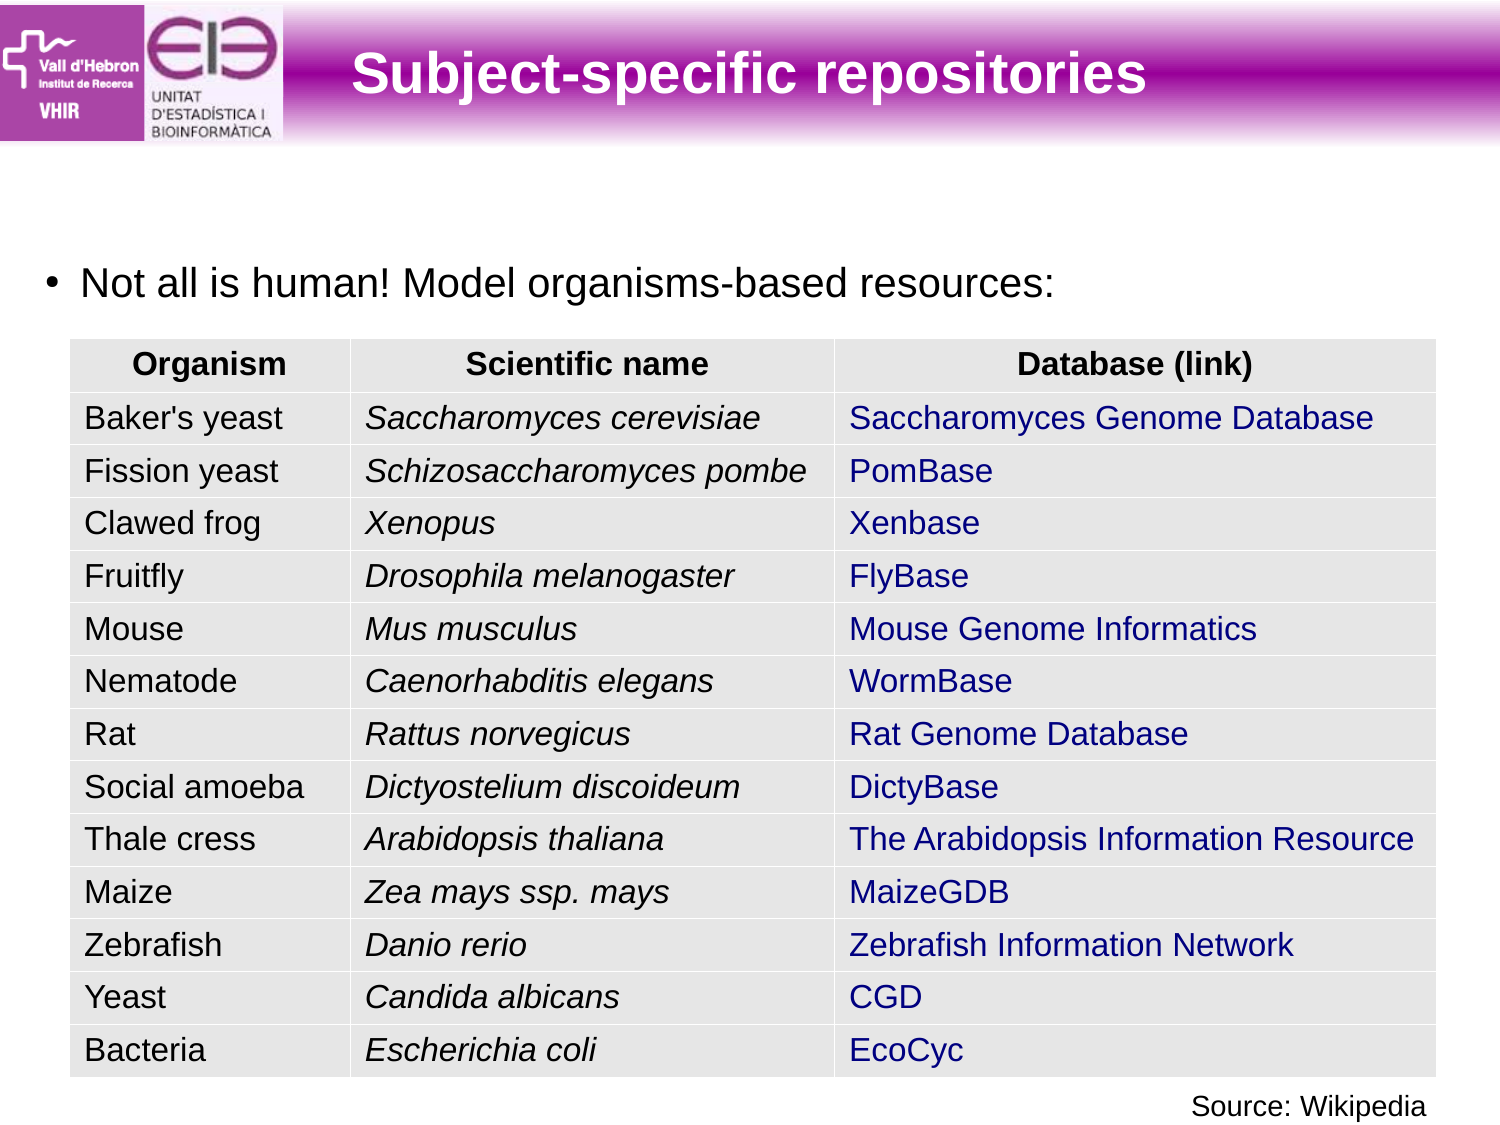

Subject-specific repositories
Not all is human! Model organisms-based resources:
| Organism | Scientific name | Database (link) |
| --- | --- | --- |
| Baker's yeast | Saccharomyces cerevisiae | Saccharomyces Genome Database |
| Fission yeast | Schizosaccharomyces pombe | PomBase |
| Clawed frog | Xenopus | Xenbase |
| Fruitfly | Drosophila melanogaster | FlyBase |
| Mouse | Mus musculus | Mouse Genome Informatics |
| Nematode | Caenorhabditis elegans | WormBase |
| Rat | Rattus norvegicus | Rat Genome Database |
| Social amoeba | Dictyostelium discoideum | DictyBase |
| Thale cress | Arabidopsis thaliana | The Arabidopsis Information Resource |
| Maize | Zea mays ssp. mays | MaizeGDB |
| Zebrafish | Danio rerio | Zebrafish Information Network |
| Yeast | Candida albicans | CGD |
| Bacteria | Escherichia coli | EcoCyc |
Source: Wikipedia